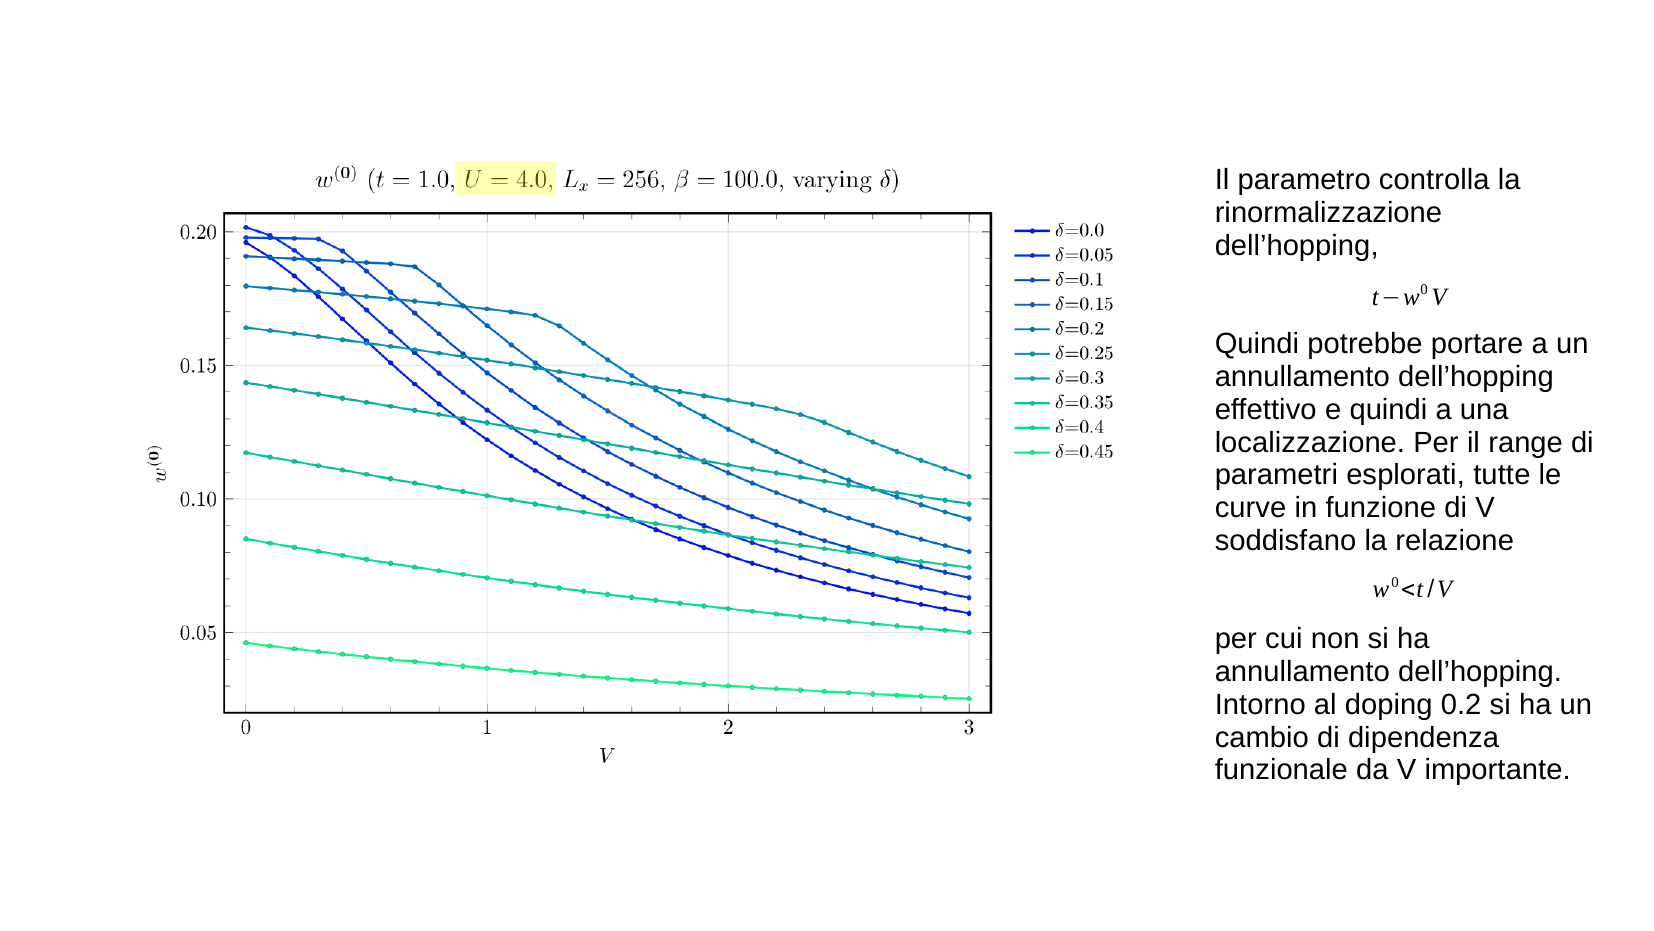

Il parametro controlla la rinormalizzazione dell’hopping,
Quindi potrebbe portare a un annullamento dell’hopping effettivo e quindi a una localizzazione. Per il range di parametri esplorati, tutte le curve in funzione di V soddisfano la relazione
per cui non si ha annullamento dell’hopping. Intorno al doping 0.2 si ha un cambio di dipendenza funzionale da V importante.